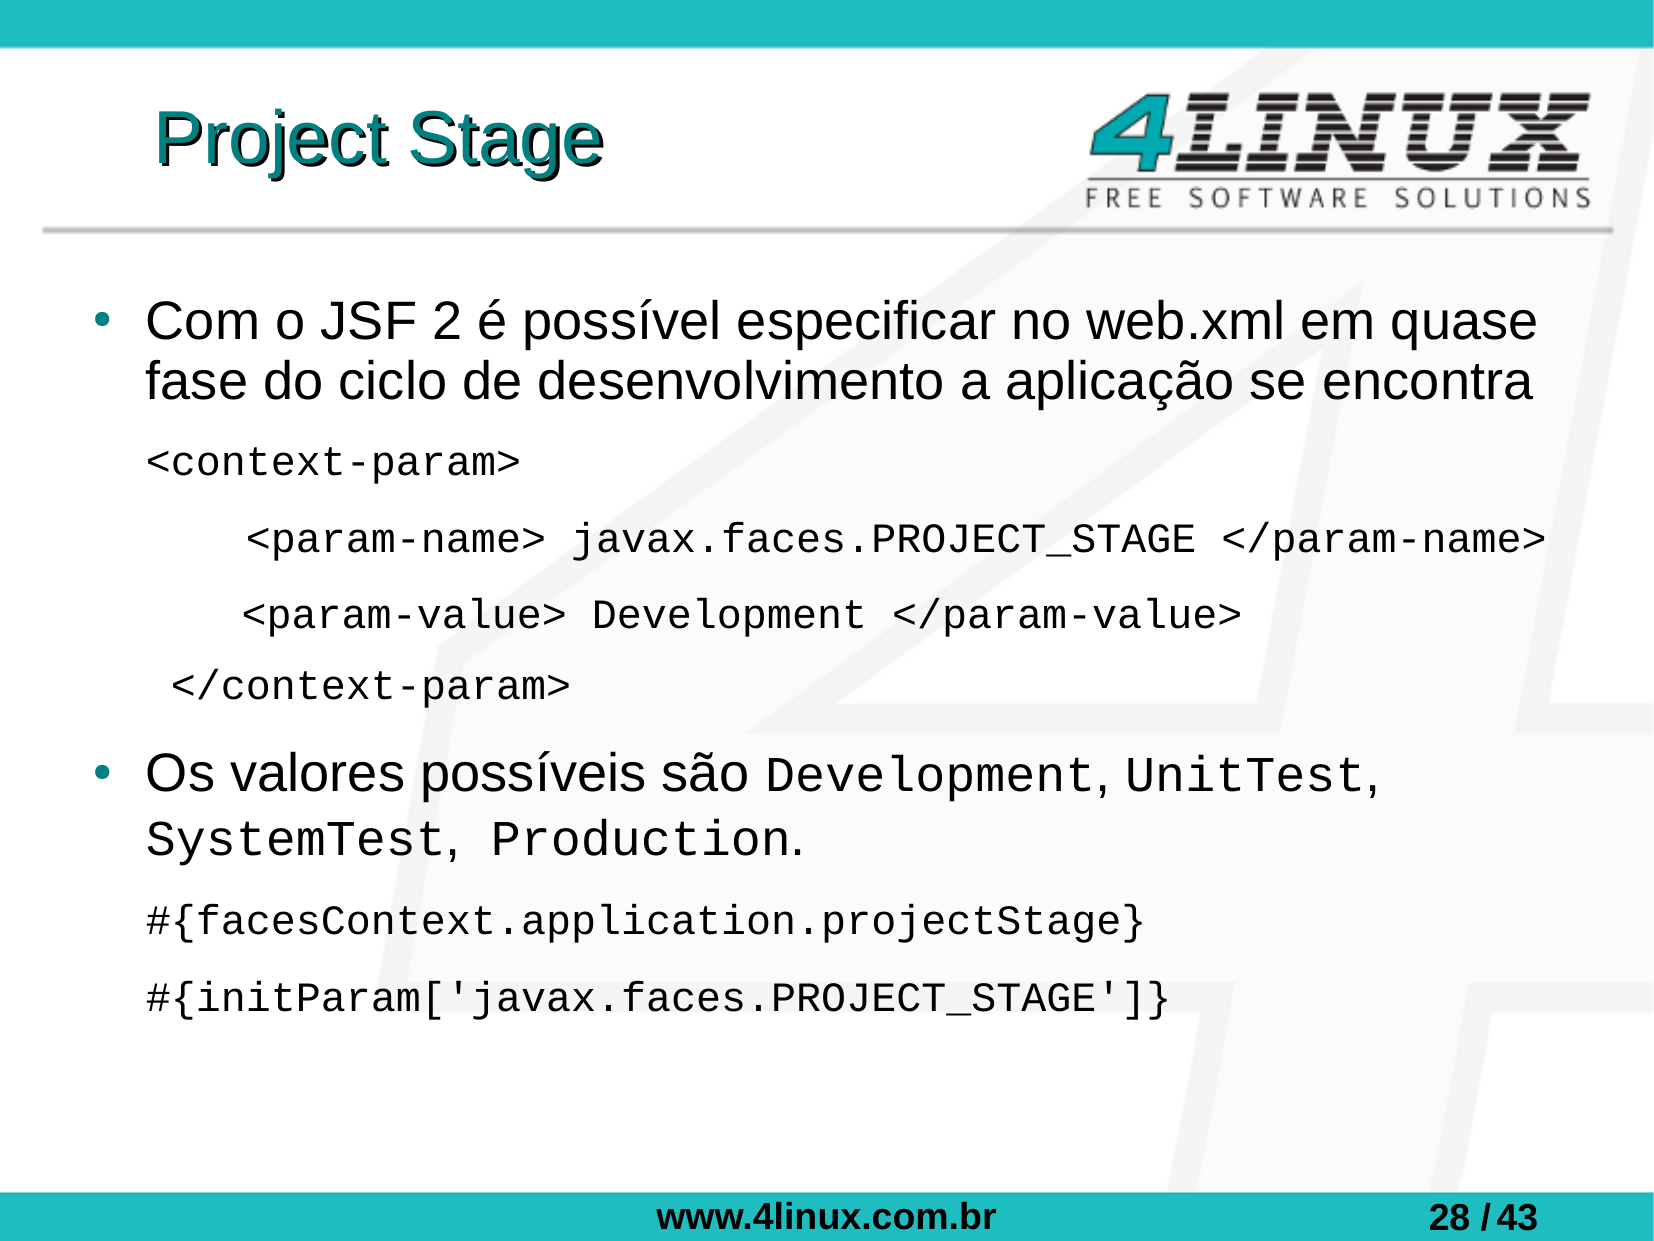

# Project Stage
Com o JSF 2 é possível especificar no web.xml em quase fase do ciclo de desenvolvimento a aplicação se encontra
<context-param>
 <param-name> javax.faces.PROJECT_STAGE </param-name>
 <param-value> Development </param-value>
 </context-param>
Os valores possíveis são Development, UnitTest, SystemTest, Production.
#{facesContext.application.projectStage}
#{initParam['javax.faces.PROJECT_STAGE']}